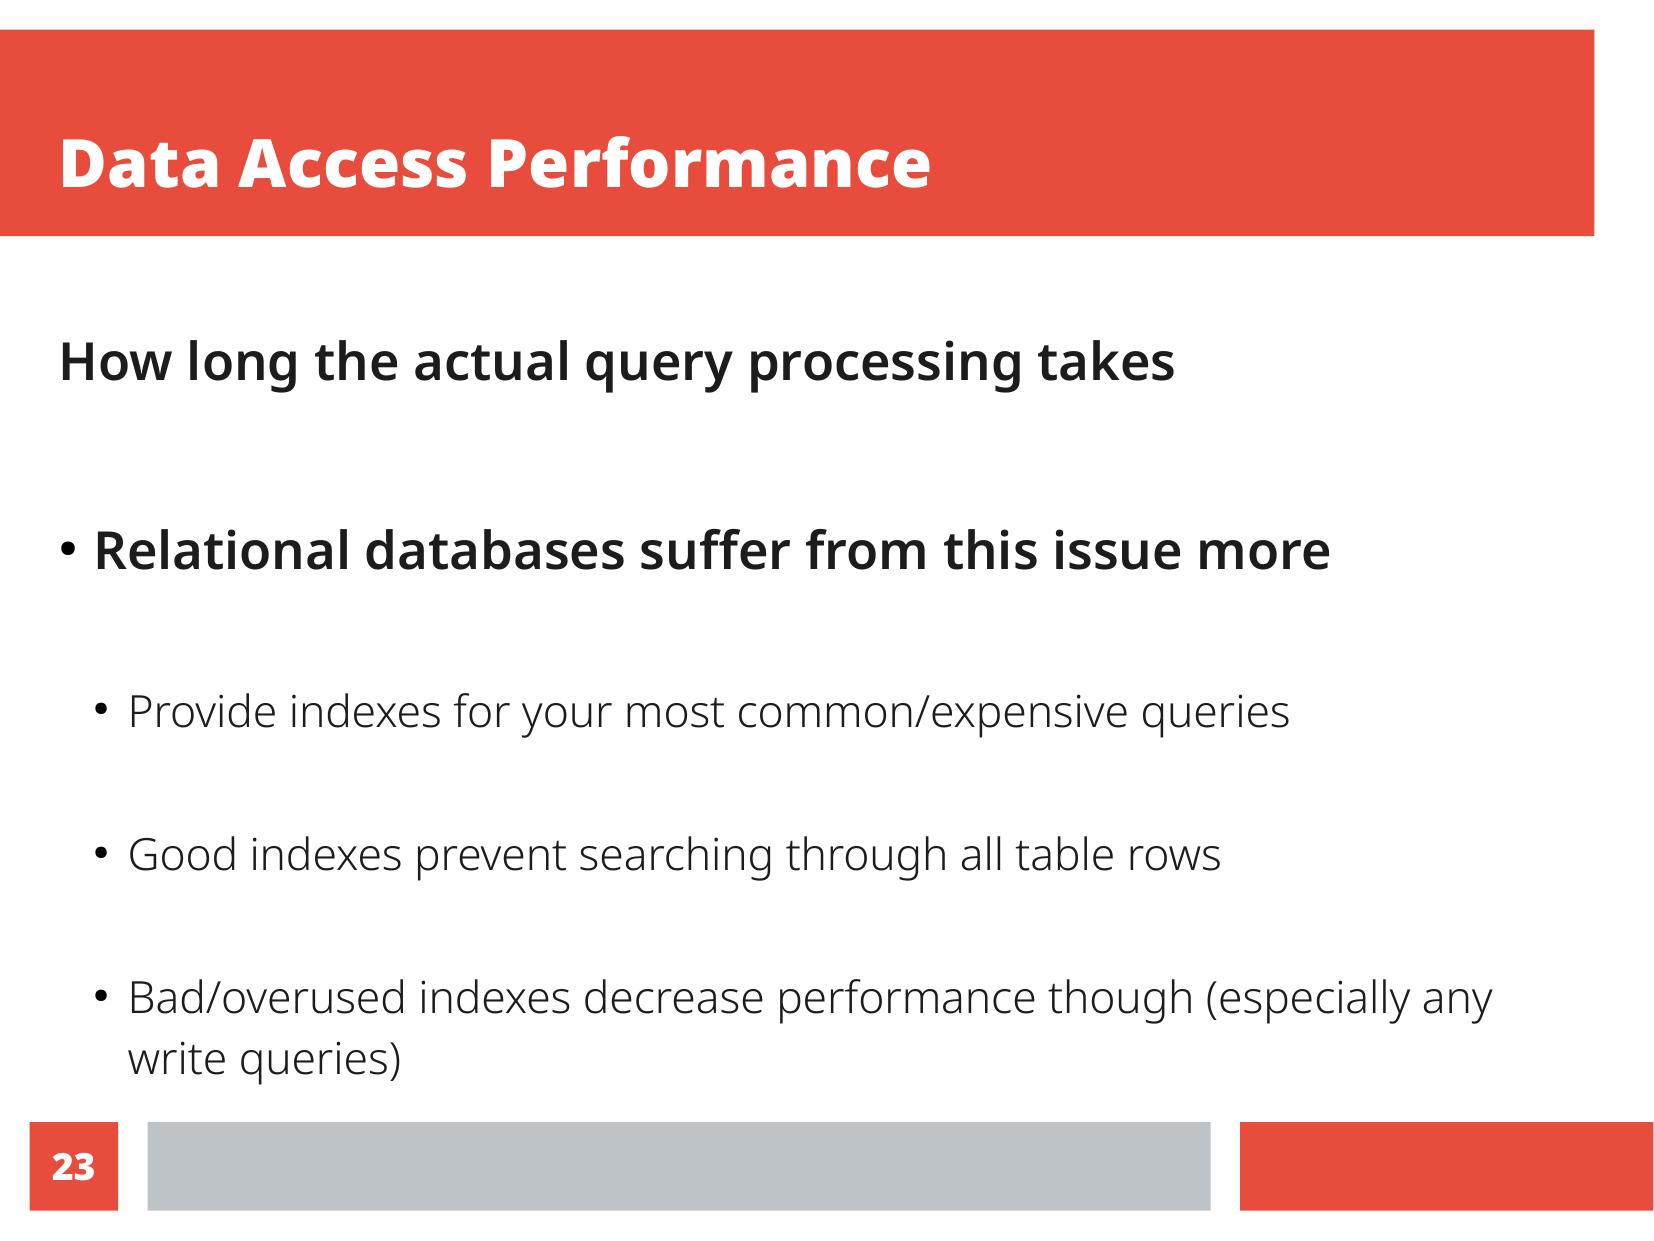

# Data Access Performance
How long the actual query processing takes
Relational databases suffer from this issue more
Provide indexes for your most common/expensive queries
Good indexes prevent searching through all table rows
Bad/overused indexes decrease performance though (especially any write queries)
23